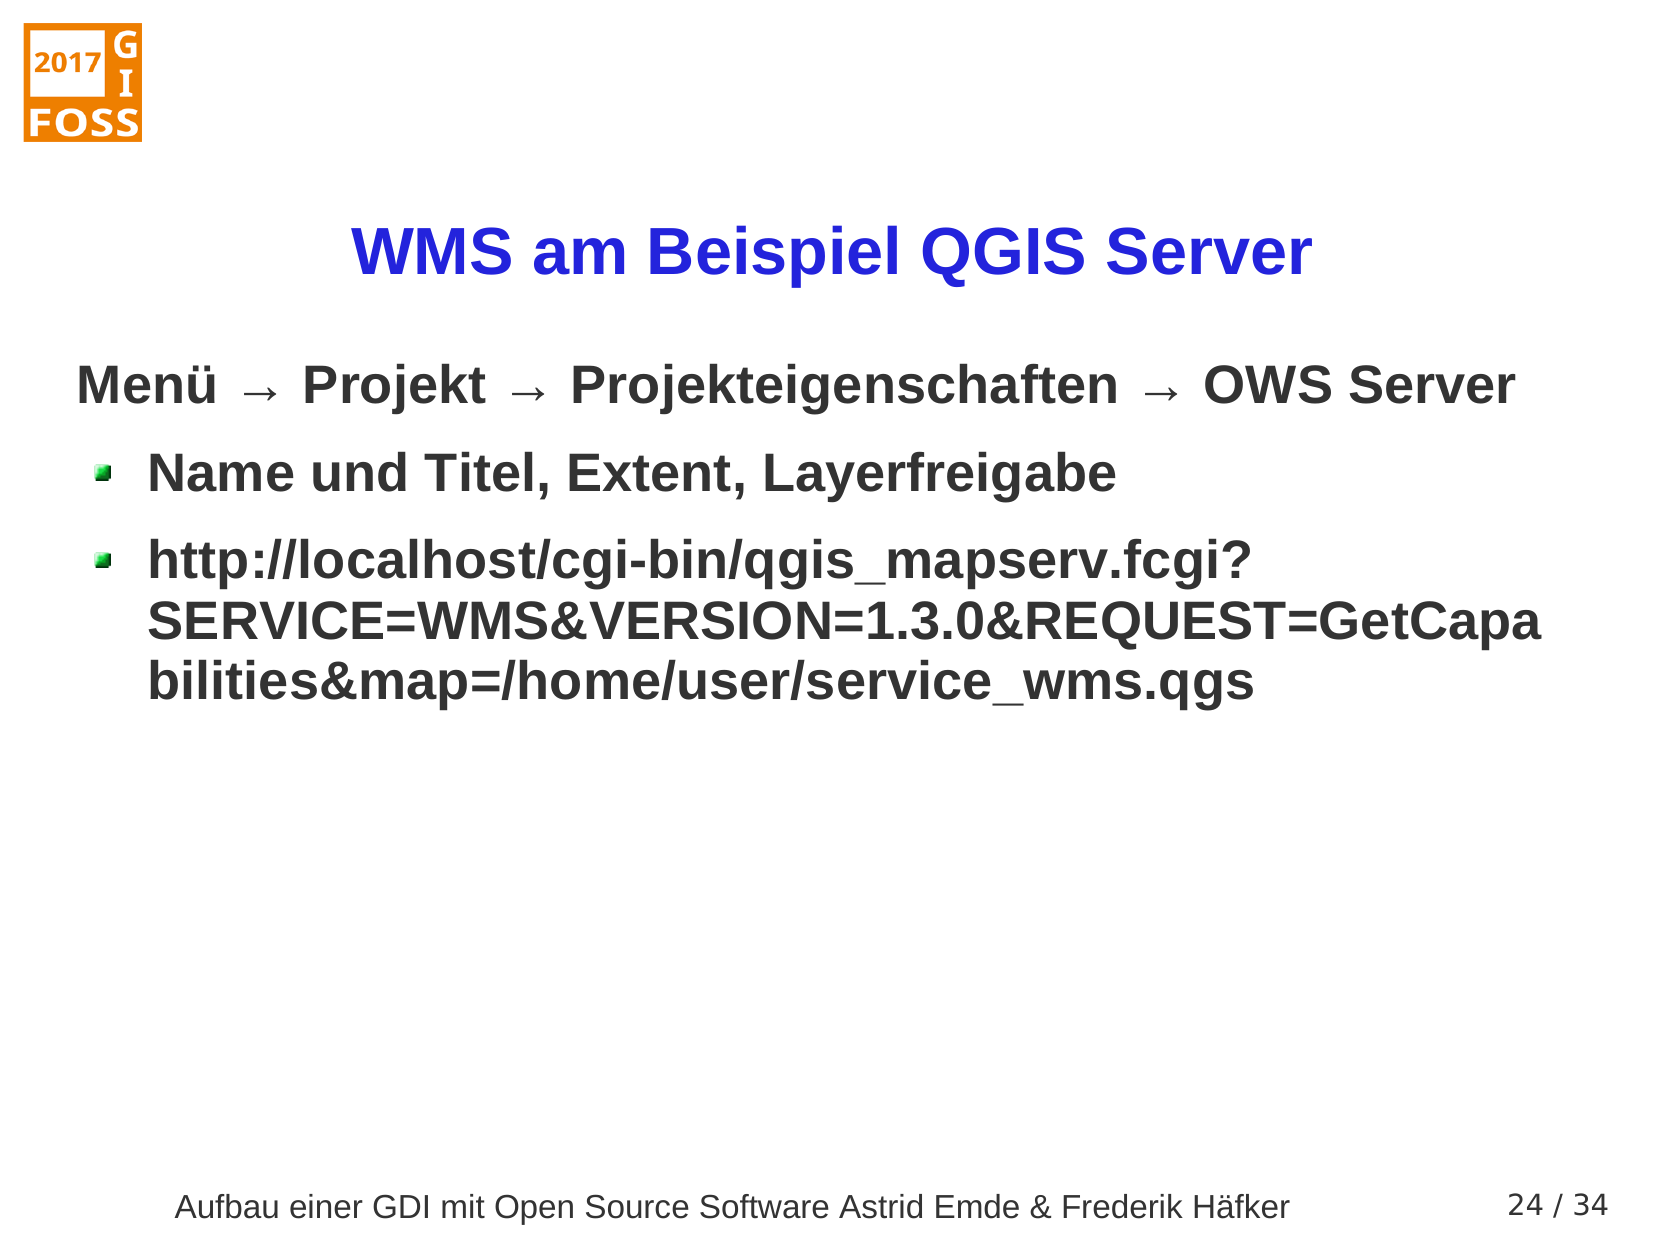

# WMS am Beispiel QGIS Server
Menü → Projekt → Projekteigenschaften → OWS Server
Name und Titel, Extent, Layerfreigabe
http://localhost/cgi-bin/qgis_mapserv.fcgi?SERVICE=WMS&VERSION=1.3.0&REQUEST=GetCapabilities&map=/home/user/service_wms.qgs